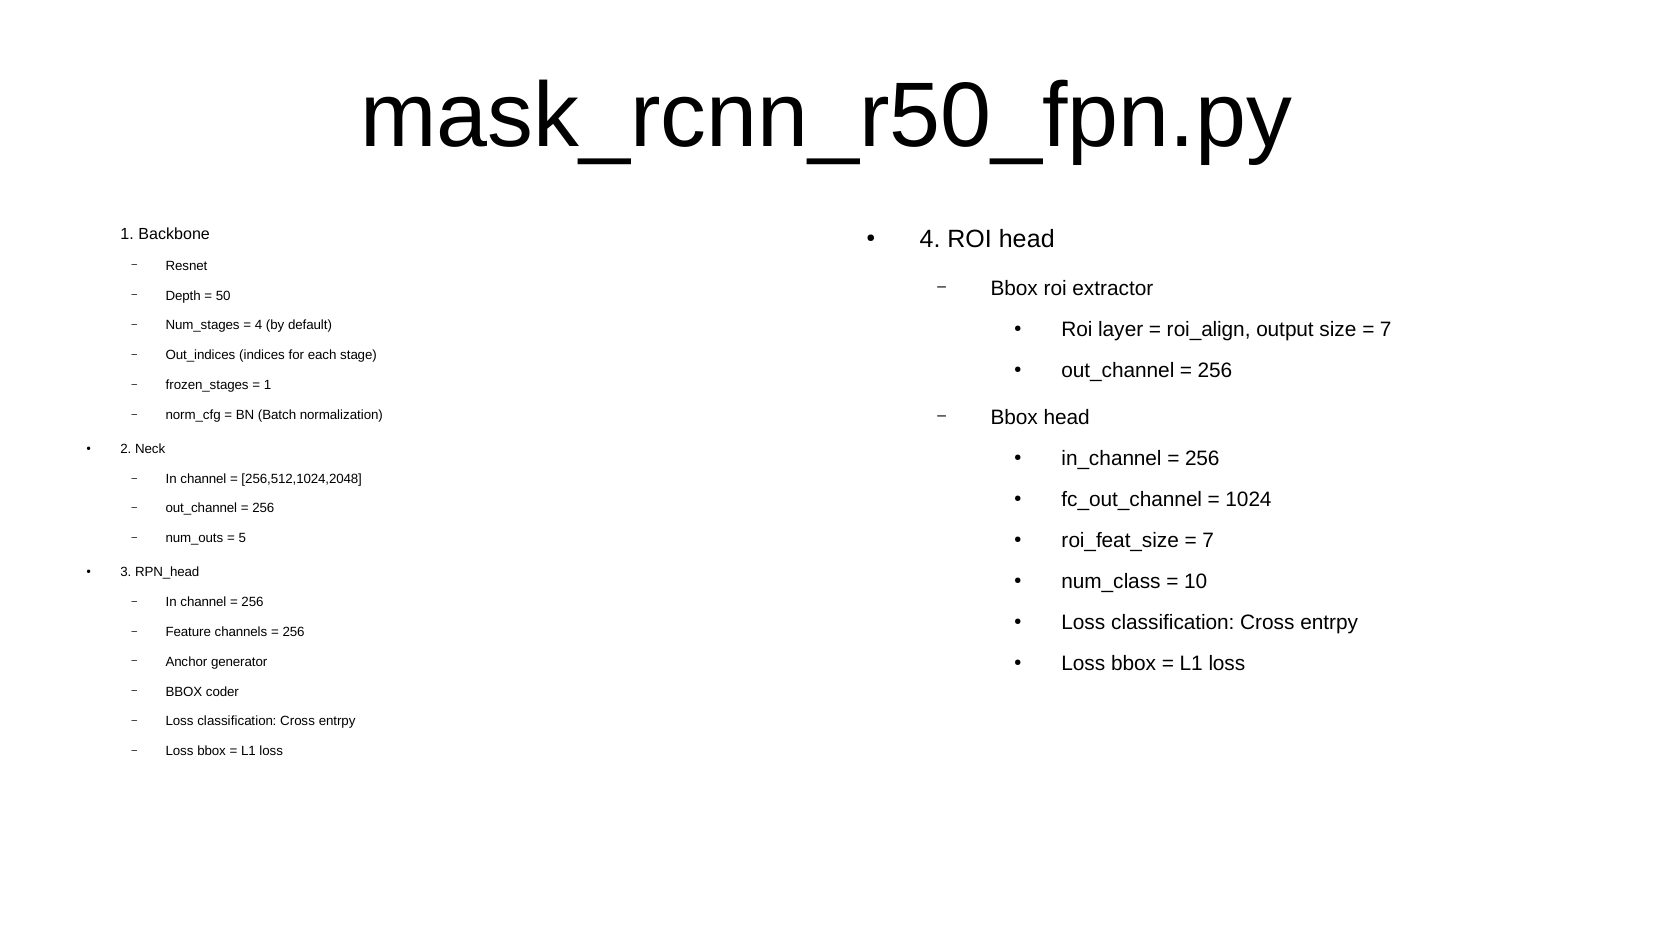

# mask_rcnn_r50_fpn.py
1. Backbone
Resnet
Depth = 50
Num_stages = 4 (by default)
Out_indices (indices for each stage)
frozen_stages = 1
norm_cfg = BN (Batch normalization)
2. Neck
In channel = [256,512,1024,2048]
out_channel = 256
num_outs = 5
3. RPN_head
In channel = 256
Feature channels = 256
Anchor generator
BBOX coder
Loss classification: Cross entrpy
Loss bbox = L1 loss
4. ROI head
Bbox roi extractor
Roi layer = roi_align, output size = 7
out_channel = 256
Bbox head
in_channel = 256
fc_out_channel = 1024
roi_feat_size = 7
num_class = 10
Loss classification: Cross entrpy
Loss bbox = L1 loss